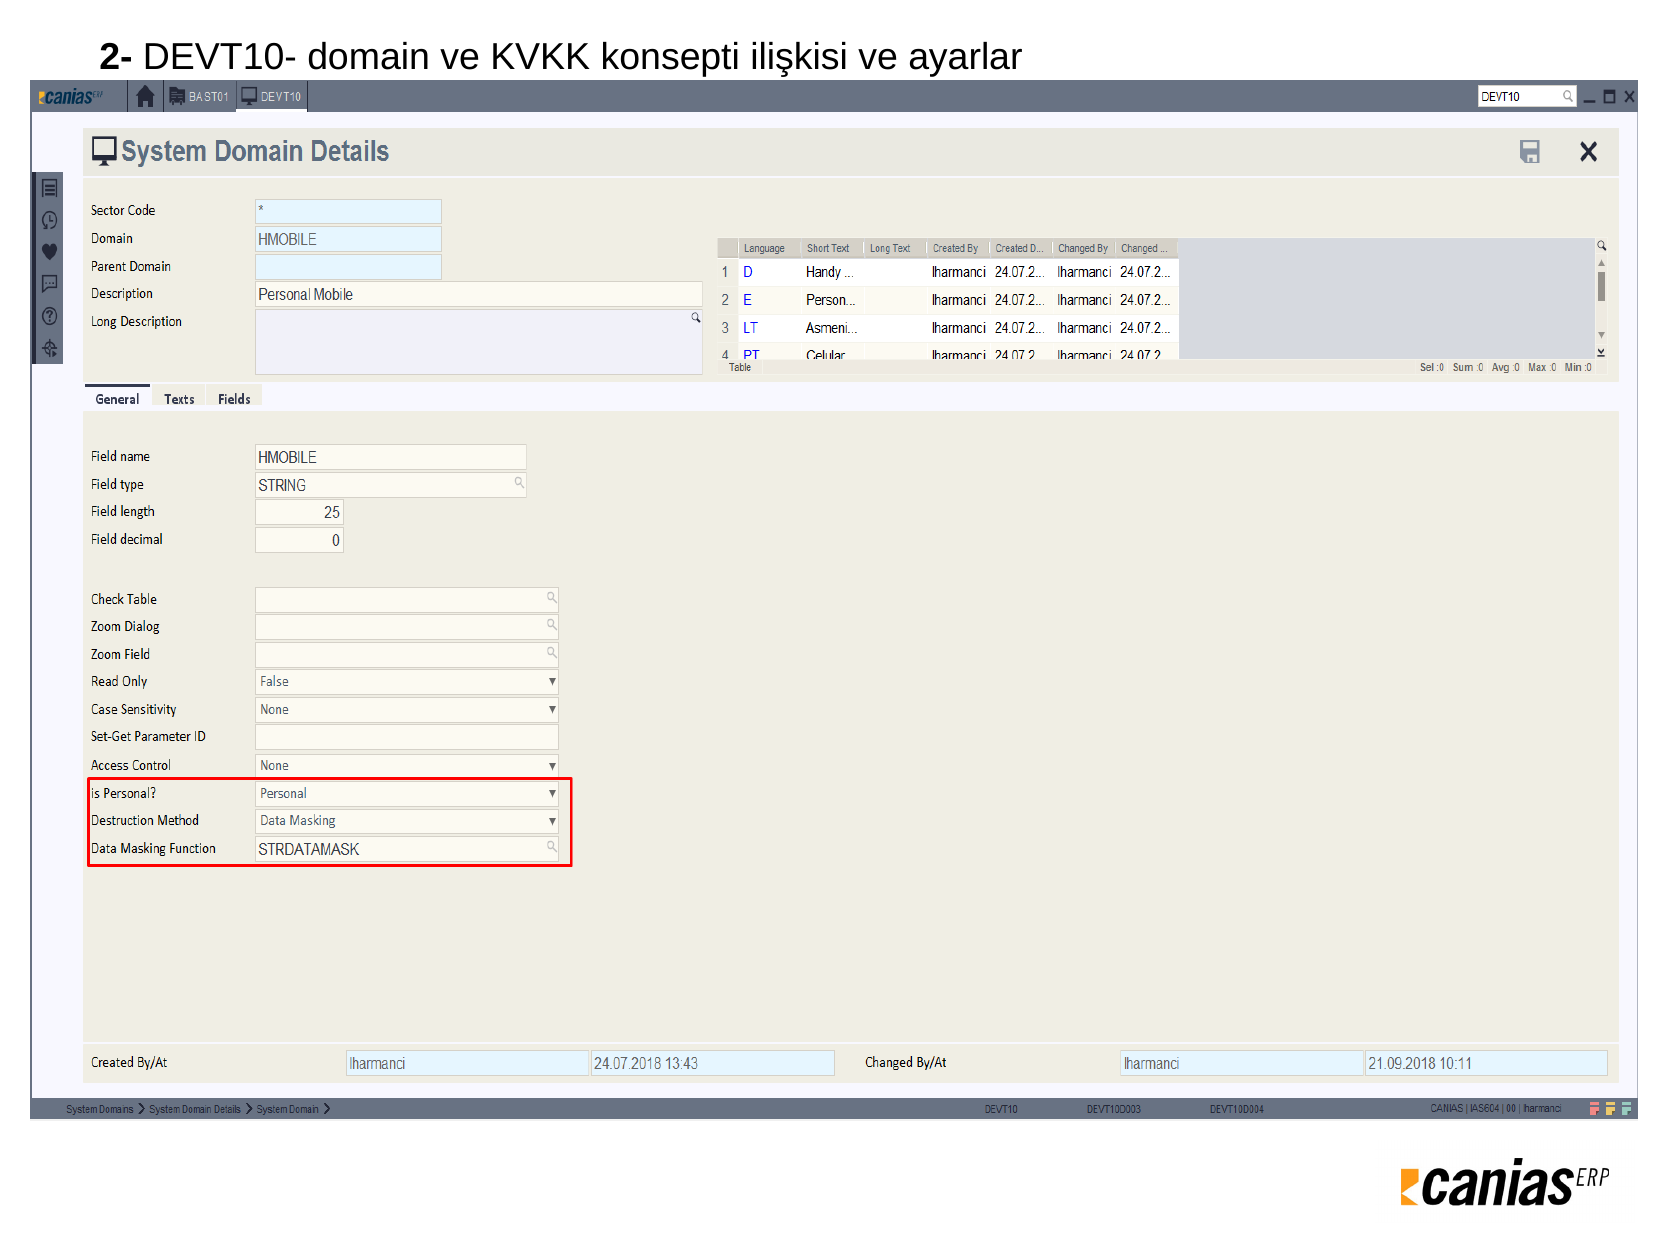

2- DEVT10- domain ve KVKK konsepti ilişkisi ve ayarlar